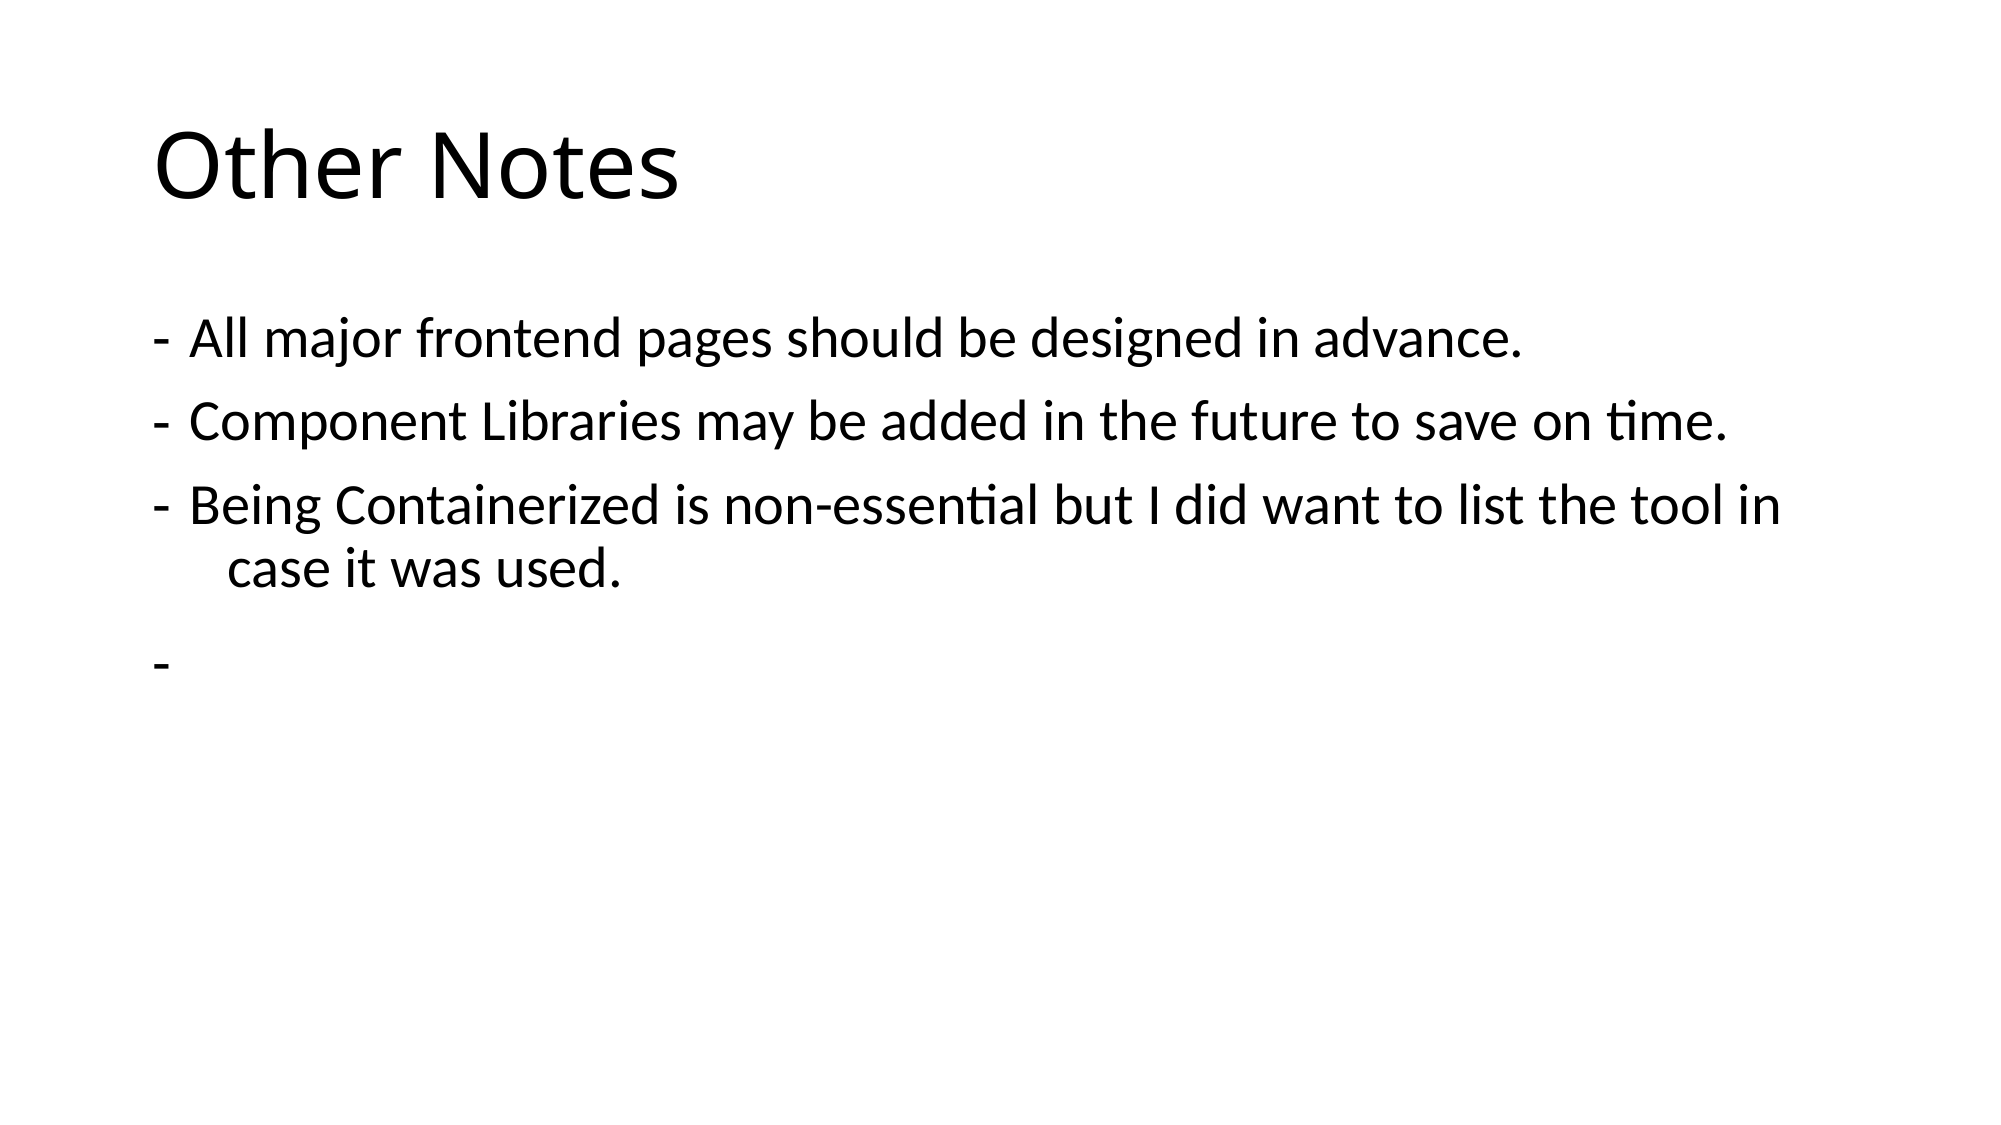

# Other Notes
All major frontend pages should be designed in advance.
Component Libraries may be added in the future to save on time.
Being Containerized is non-essential but I did want to list the tool in case it was used.